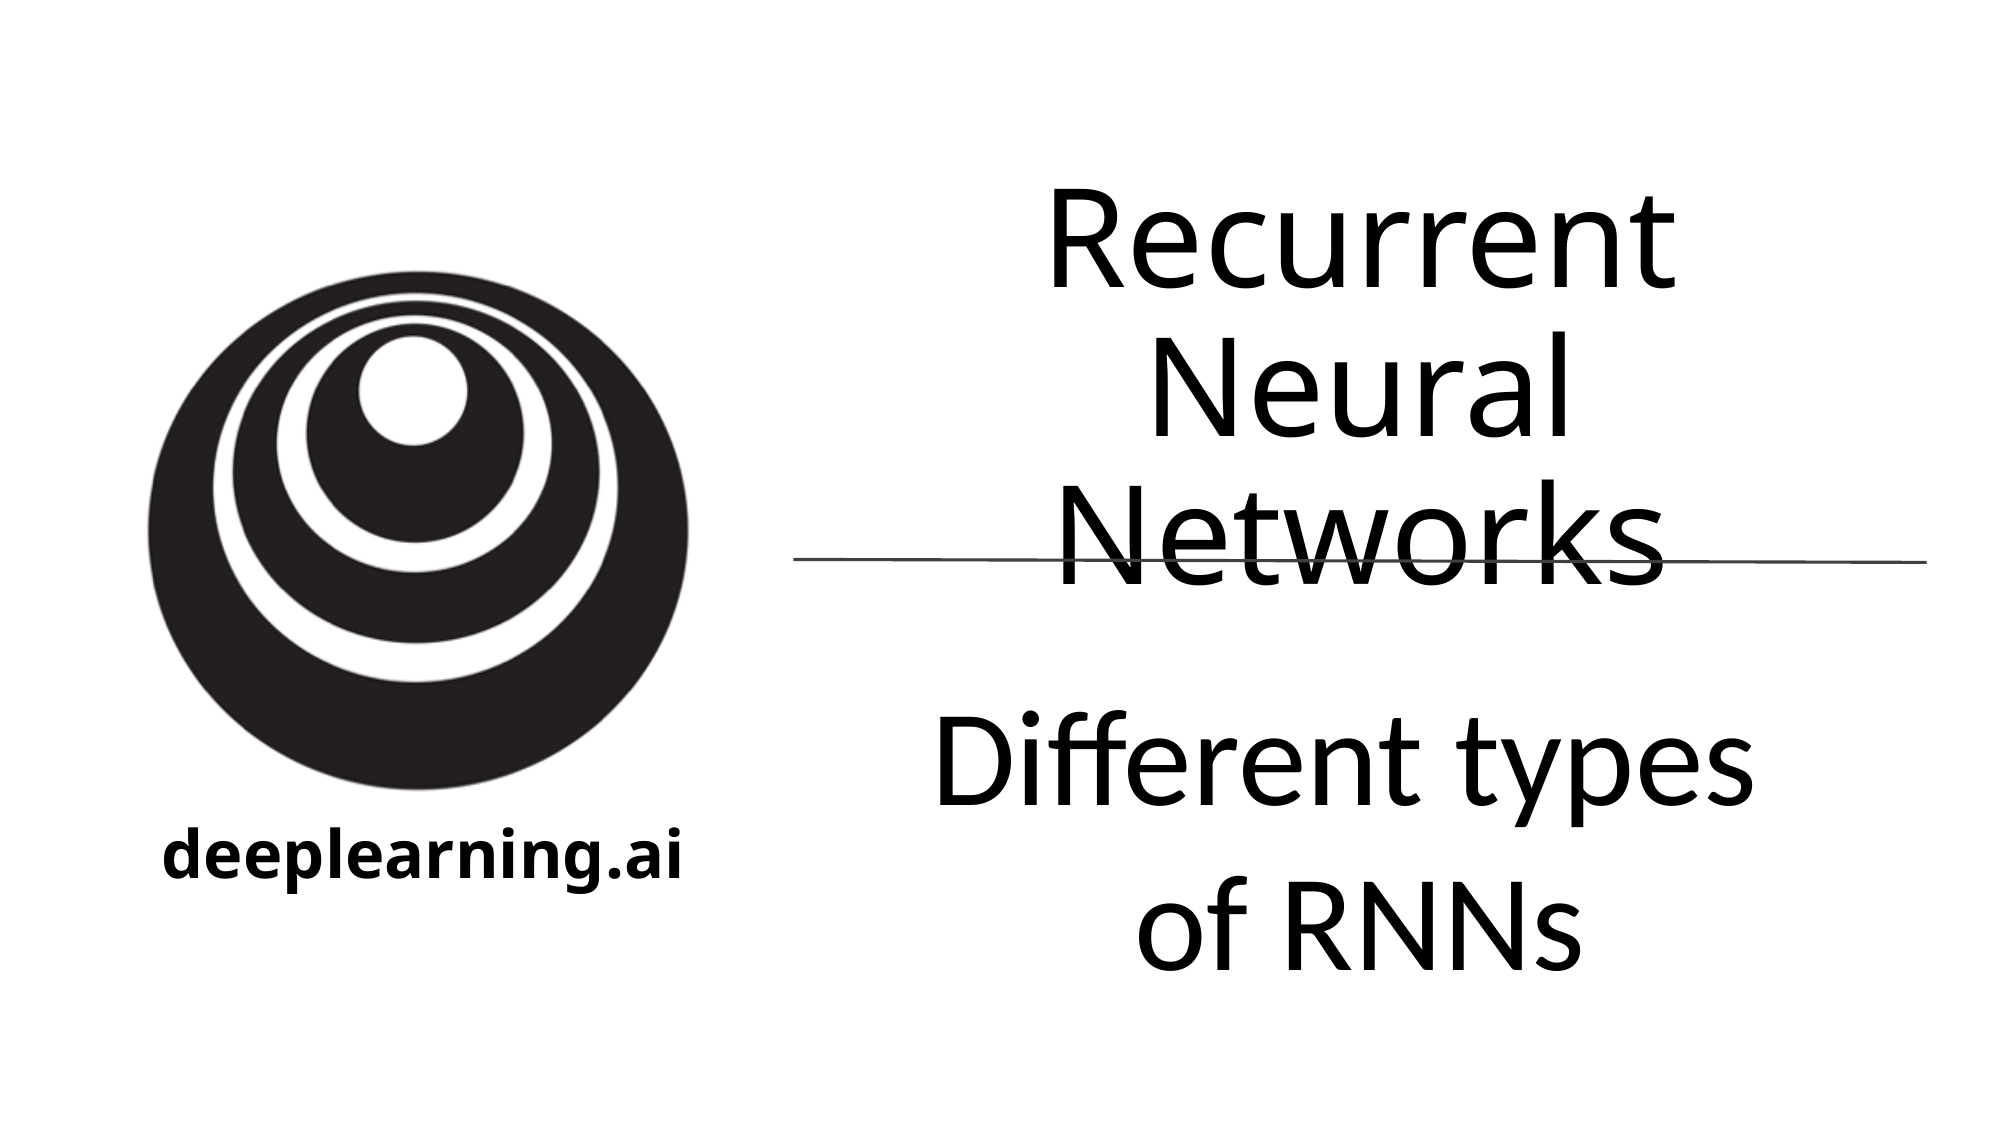

# Recurrent Neural Networks
deeplearning.ai
Different types
of RNNs